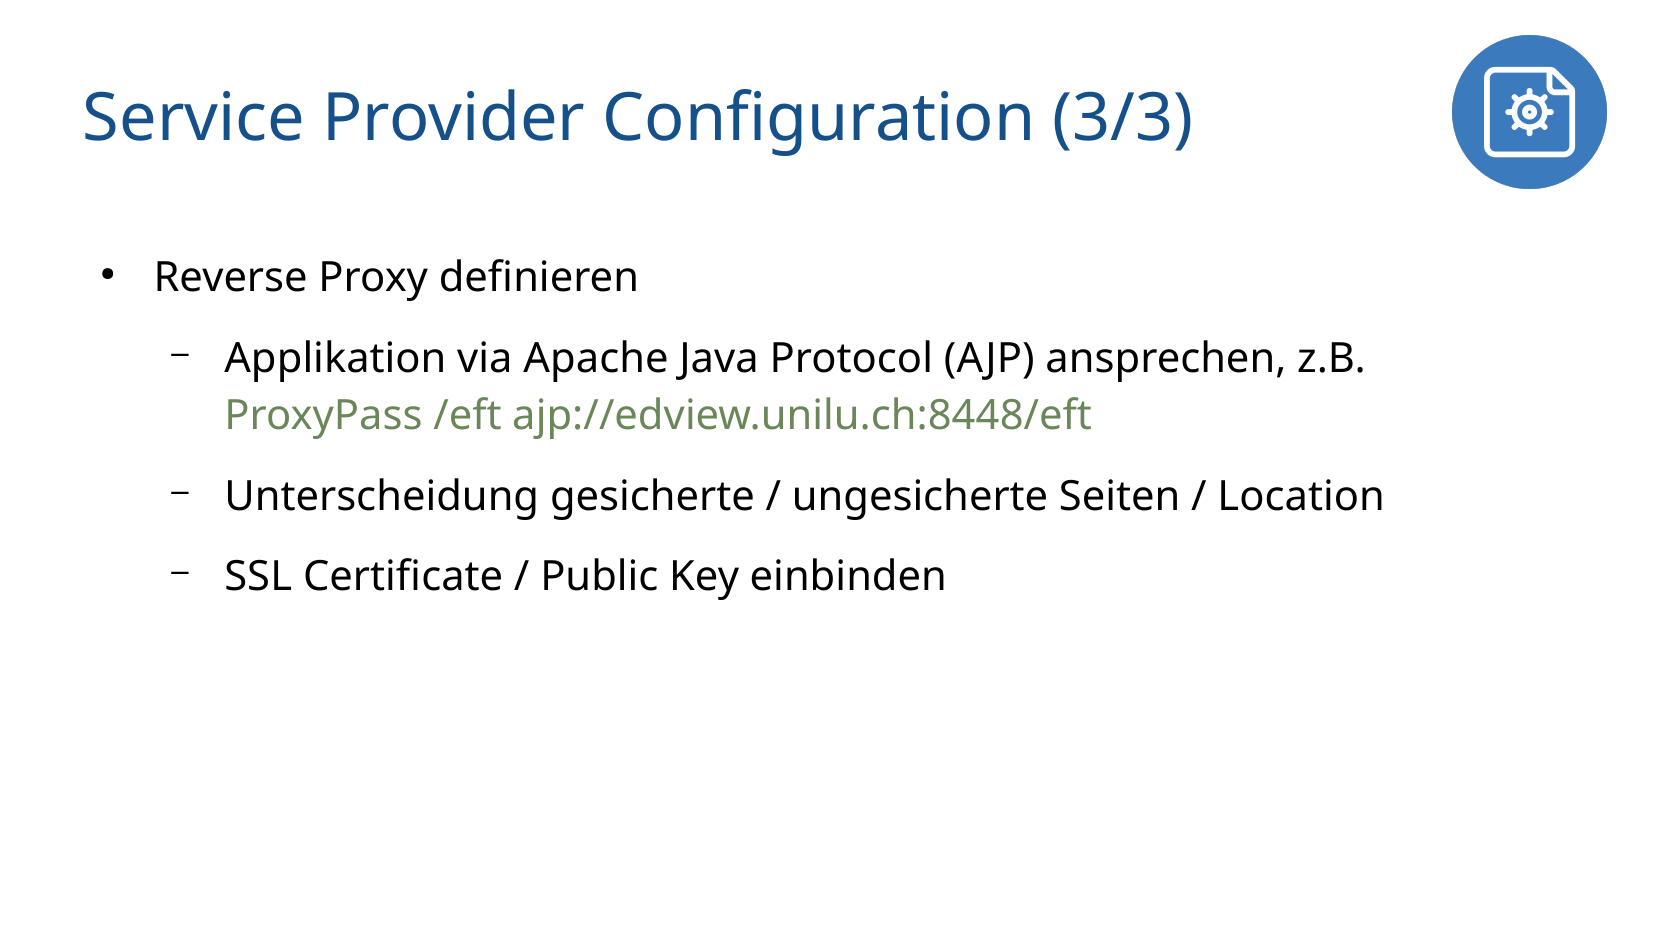

# Service Provider Configuration (3/3)
Reverse Proxy definieren
Applikation via Apache Java Protocol (AJP) ansprechen, z.B.
ProxyPass /eft ajp://edview.unilu.ch:8448/eft
Unterscheidung gesicherte / ungesicherte Seiten / Location
SSL Certificate / Public Key einbinden